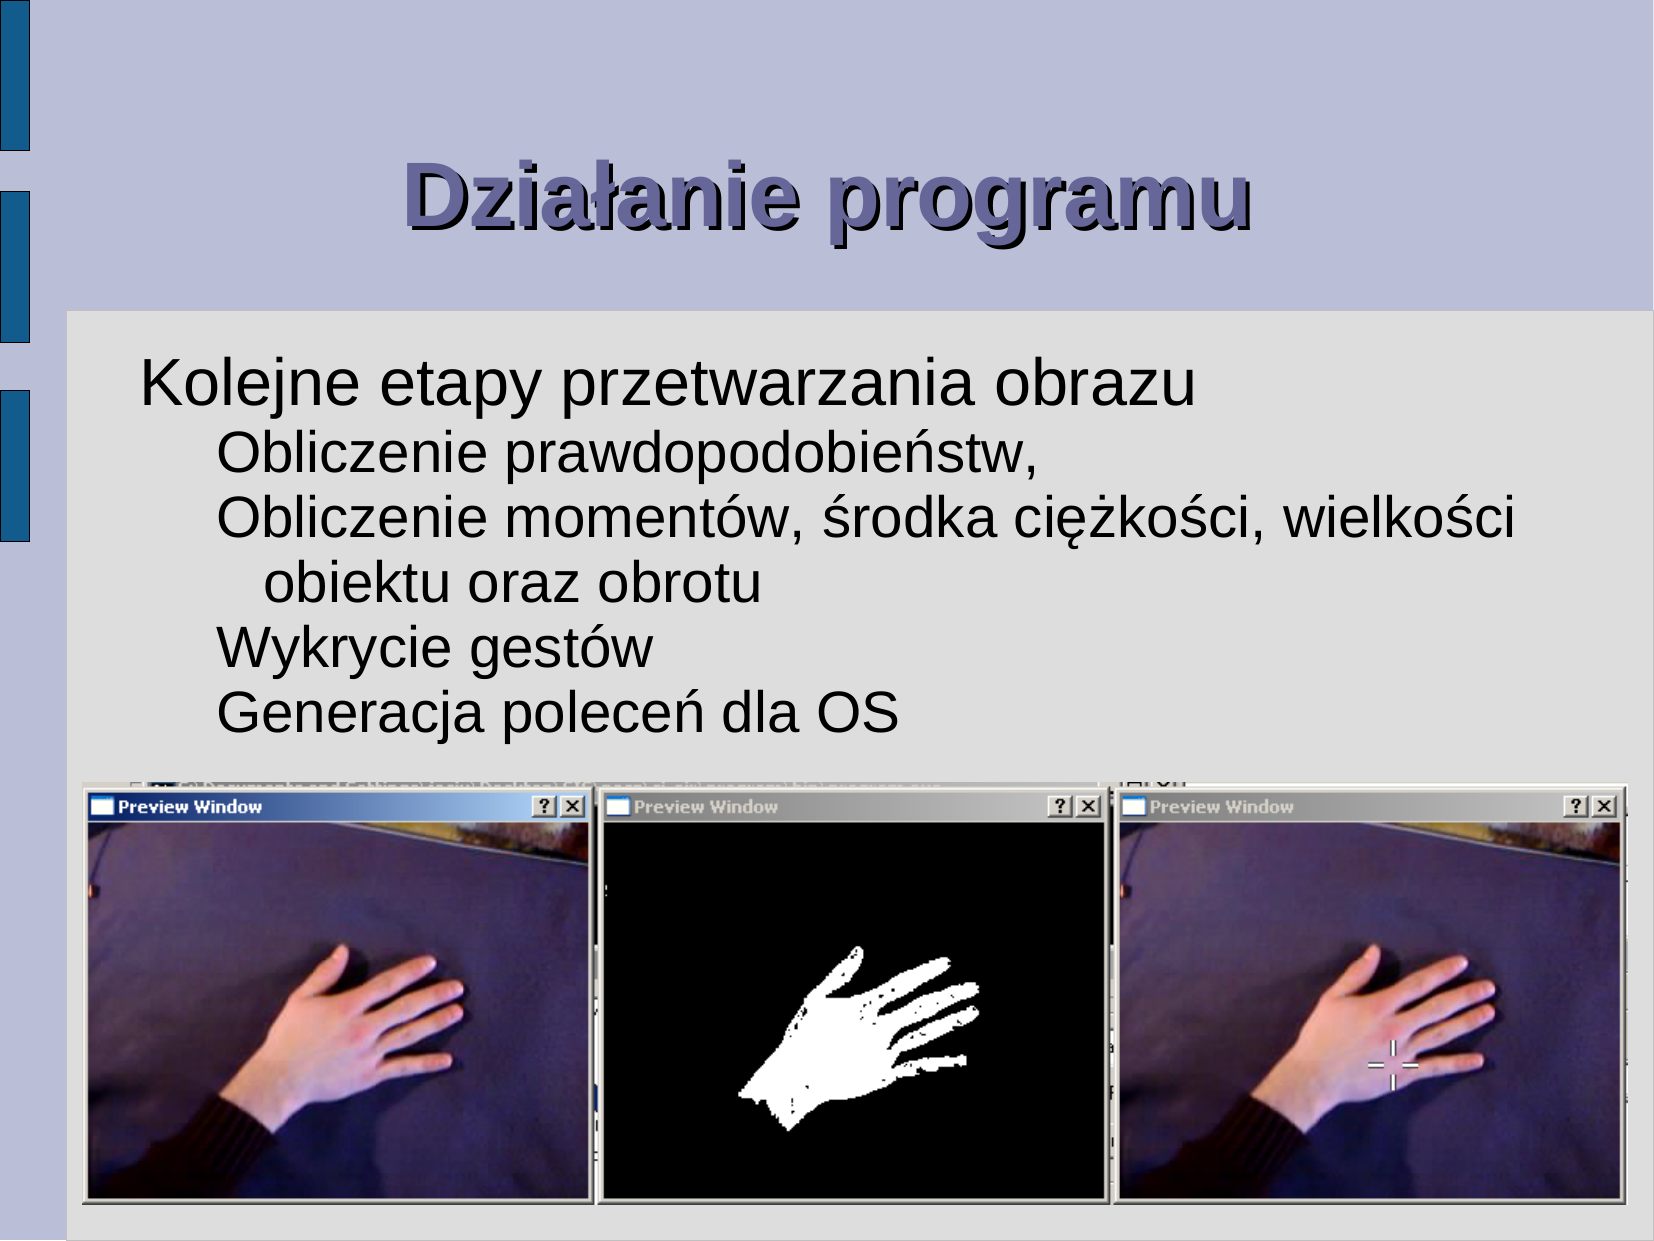

# Działanie programu
Kolejne etapy przetwarzania obrazu
Obliczenie prawdopodobieństw,
Obliczenie momentów, środka ciężkości, wielkości obiektu oraz obrotu
Wykrycie gestów
Generacja poleceń dla OS